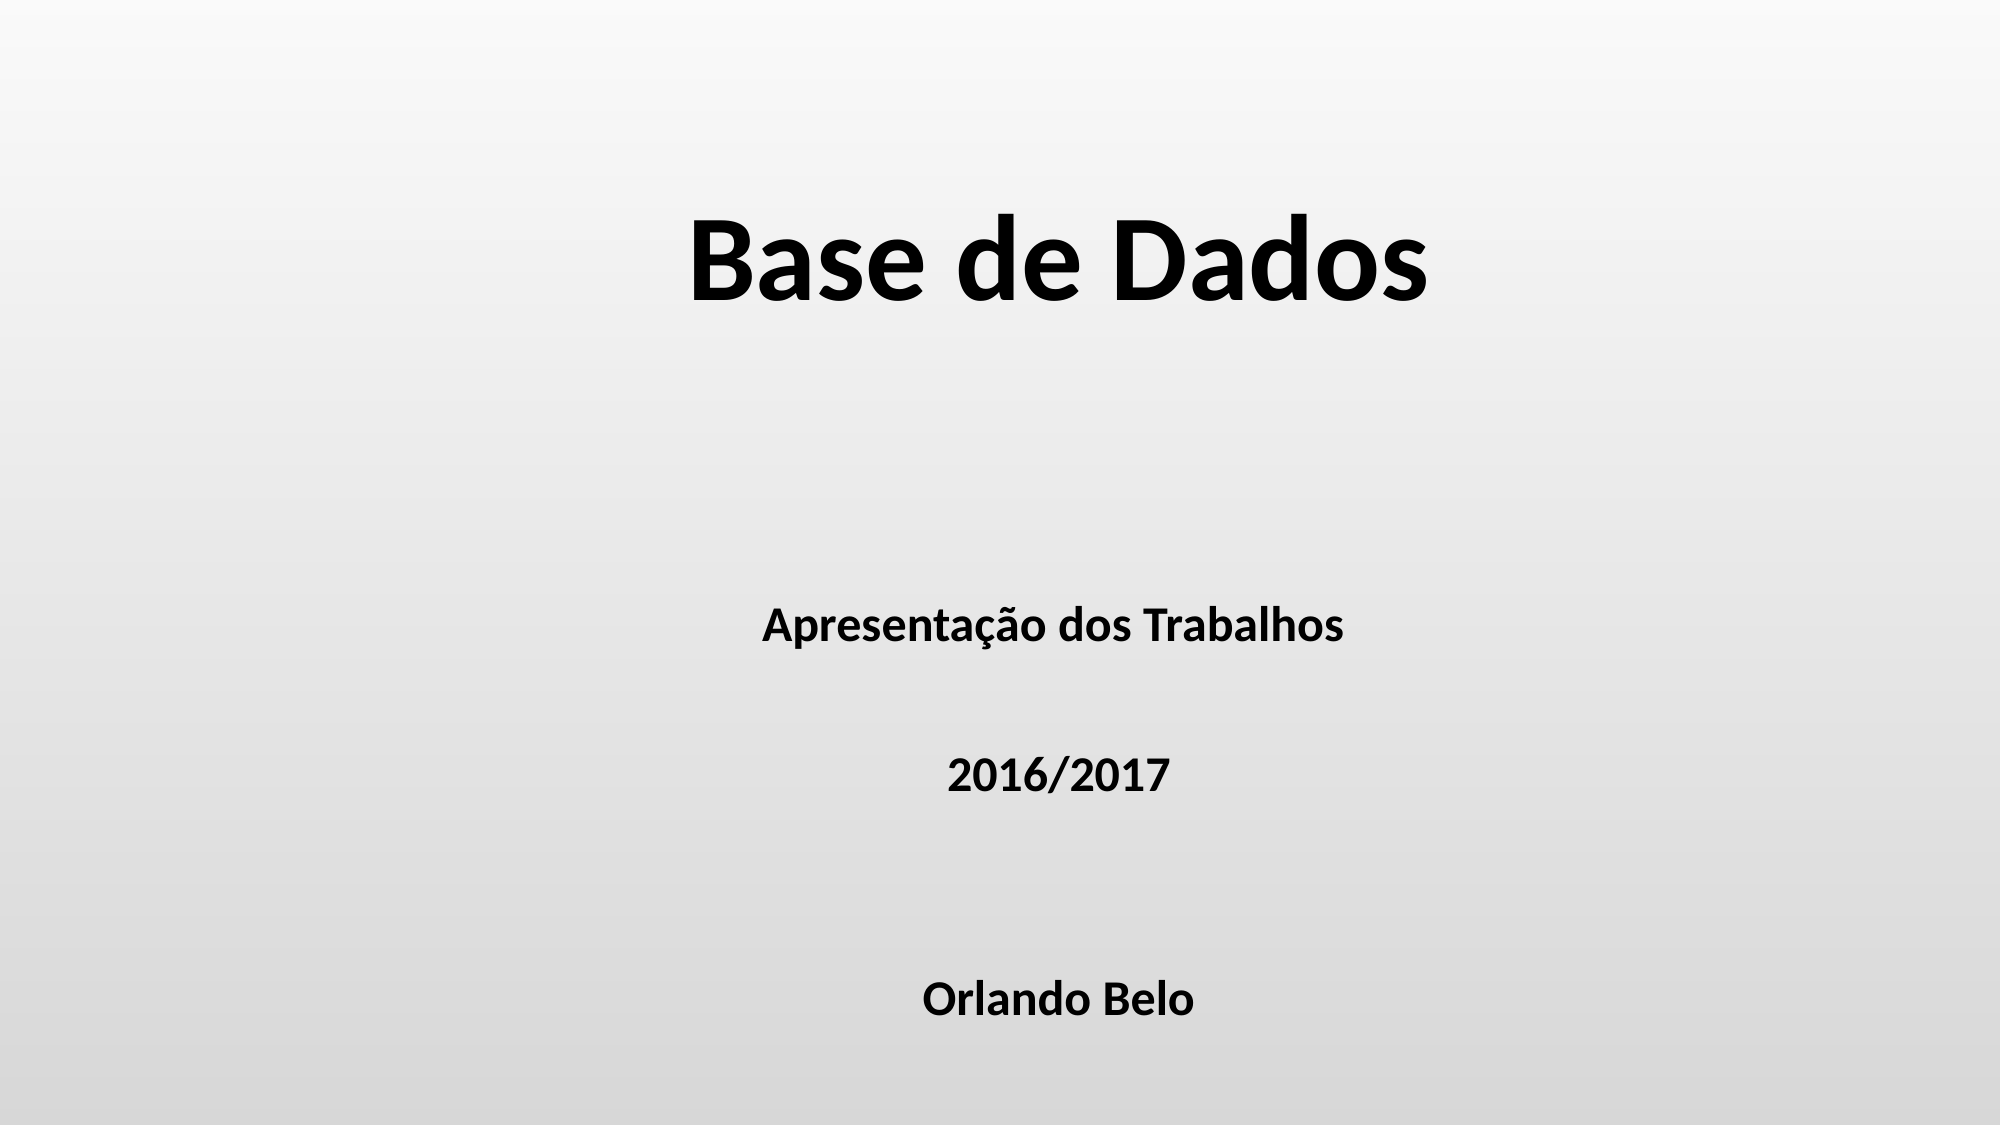

# Base de Dados
Apresentação dos Trabalhos
2016/2017
Orlando Belo